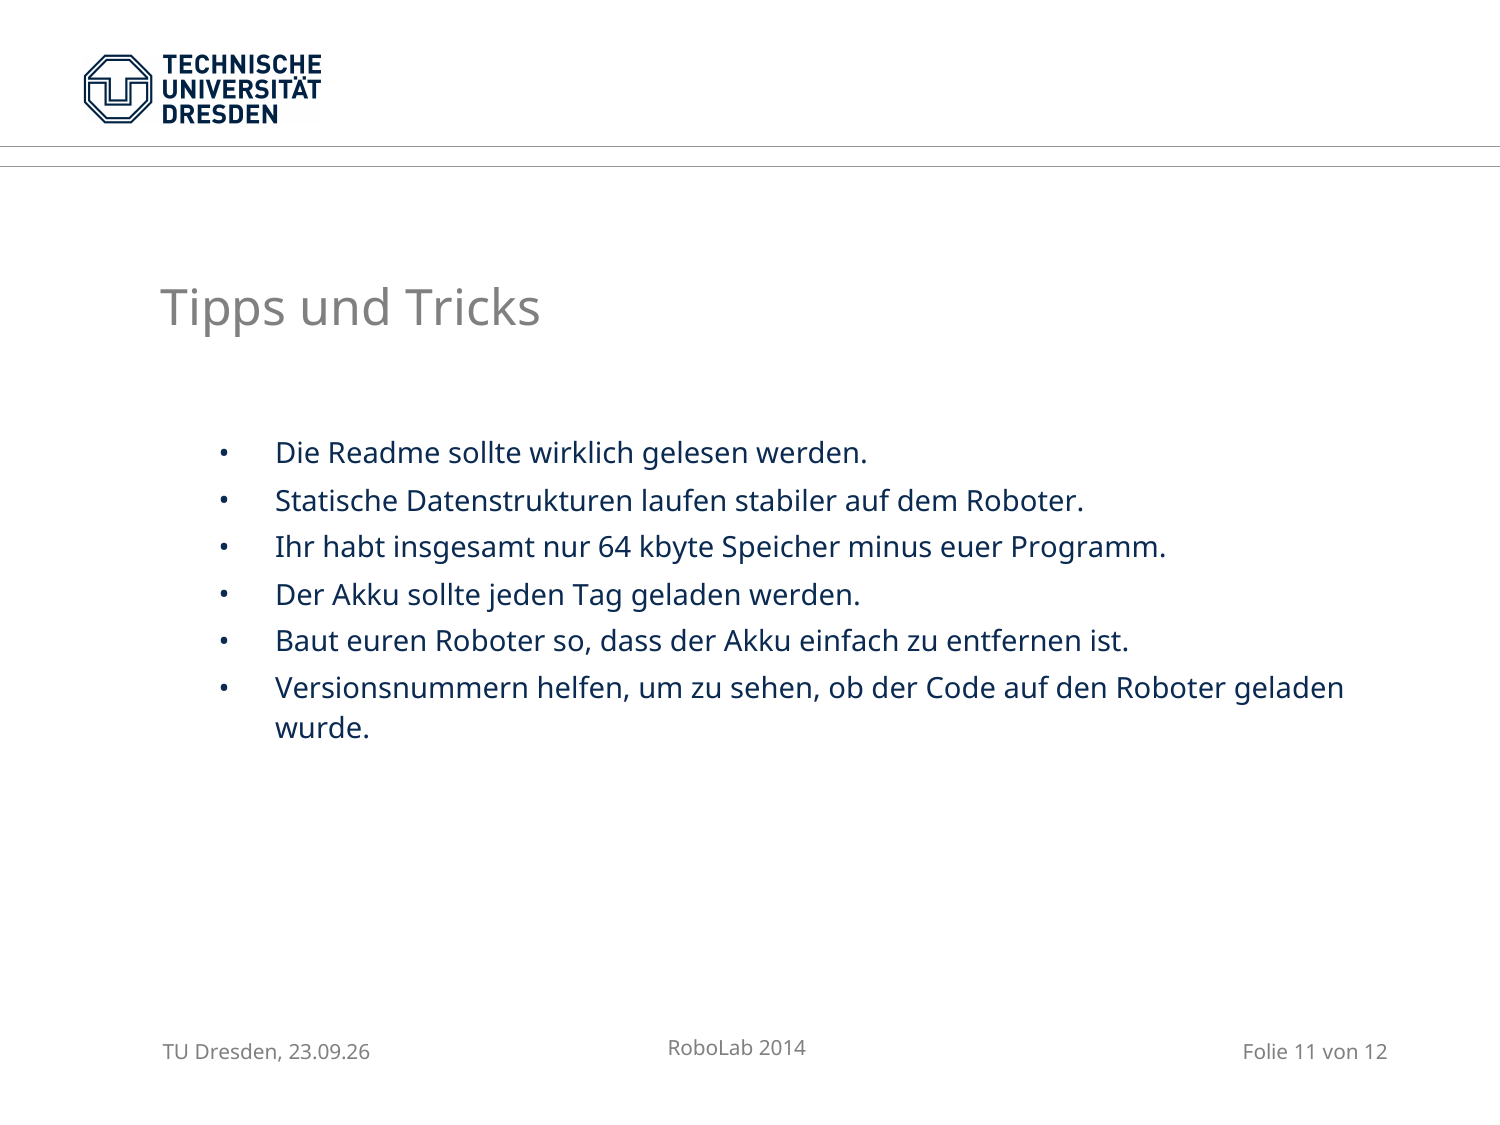

# Tipps und Tricks
Die Readme sollte wirklich gelesen werden.
Statische Datenstrukturen laufen stabiler auf dem Roboter.
Ihr habt insgesamt nur 64 kbyte Speicher minus euer Programm.
Der Akku sollte jeden Tag geladen werden.
Baut euren Roboter so, dass der Akku einfach zu entfernen ist.
Versionsnummern helfen, um zu sehen, ob der Code auf den Roboter geladen wurde.
11